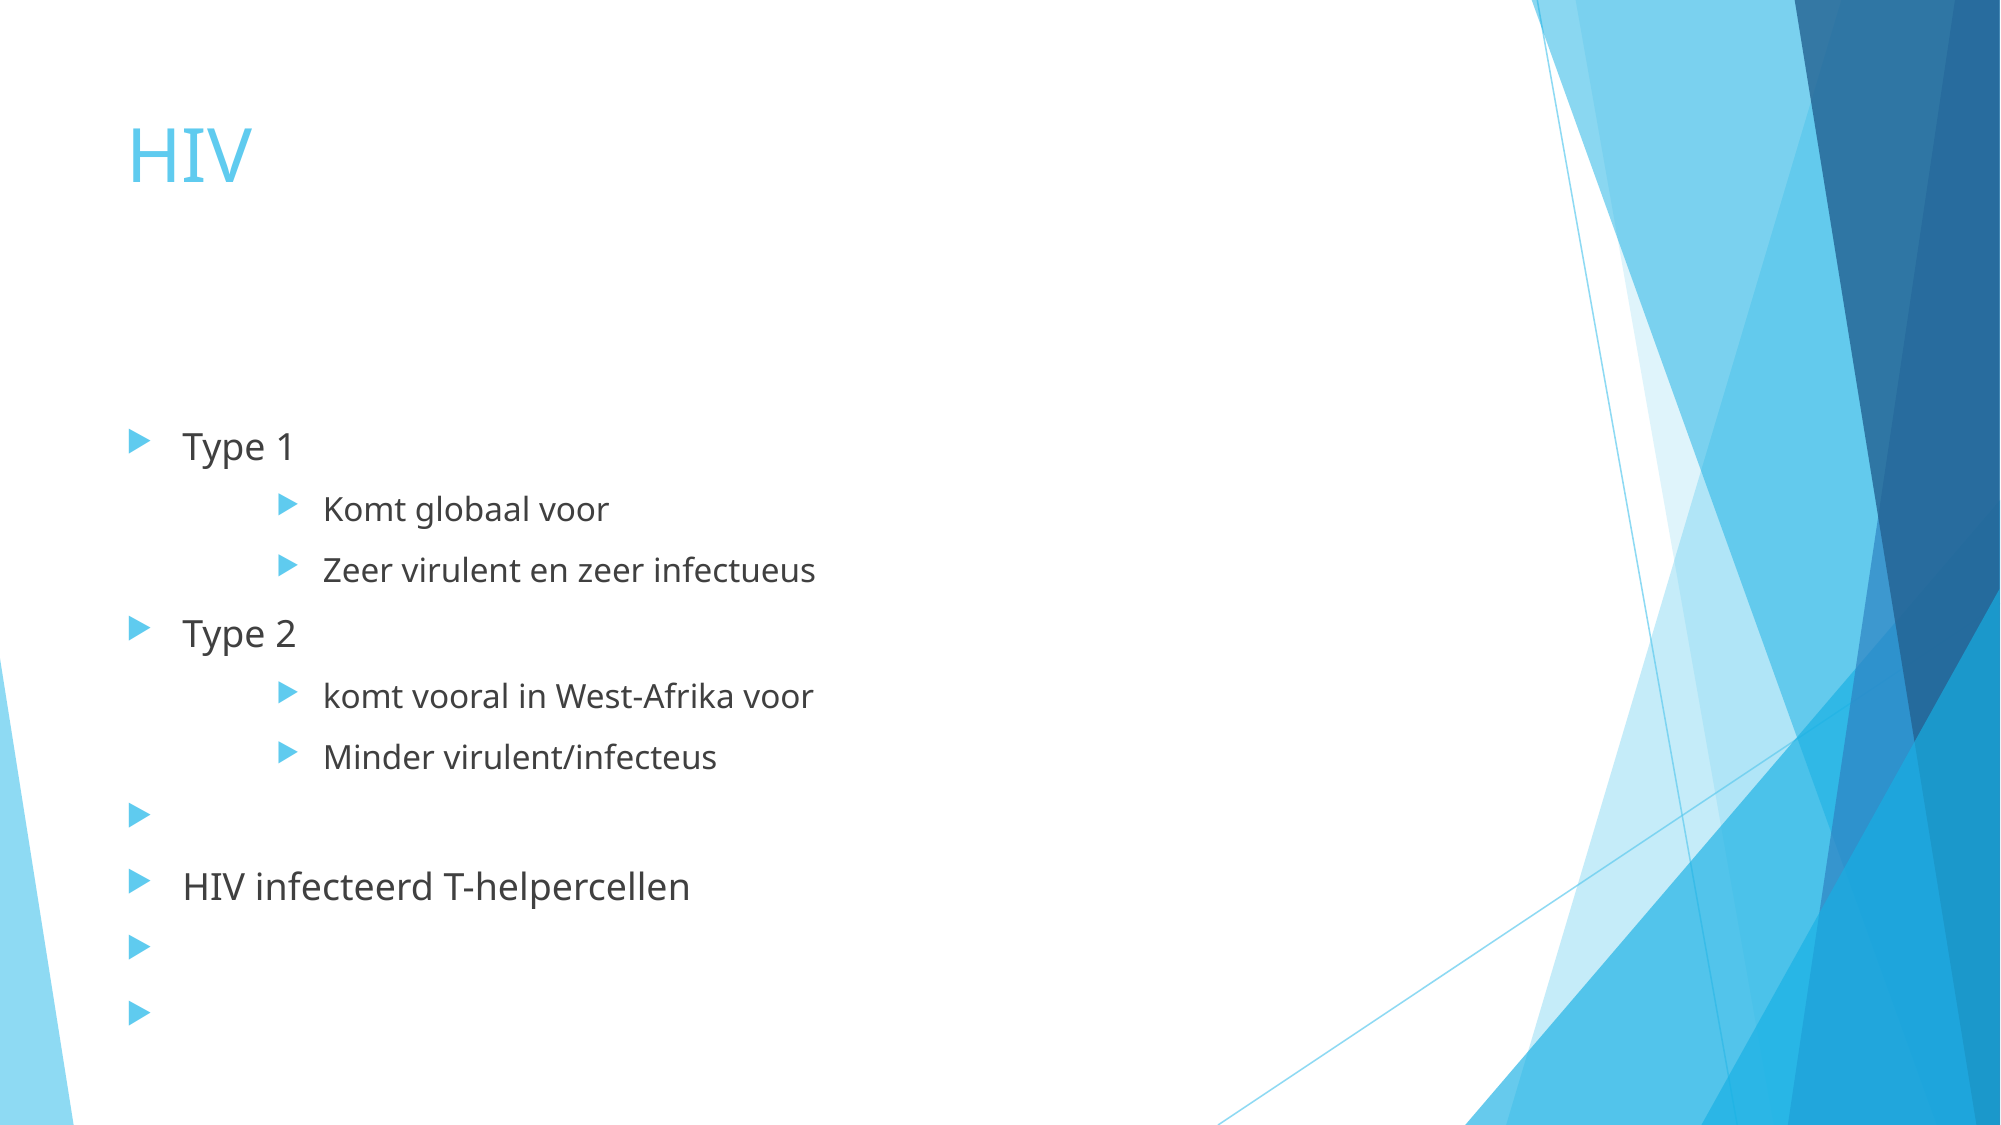

# HIV
Type 1
Komt globaal voor
Zeer virulent en zeer infectueus
Type 2
komt vooral in West-Afrika voor
Minder virulent/infecteus
HIV infecteerd T-helpercellen